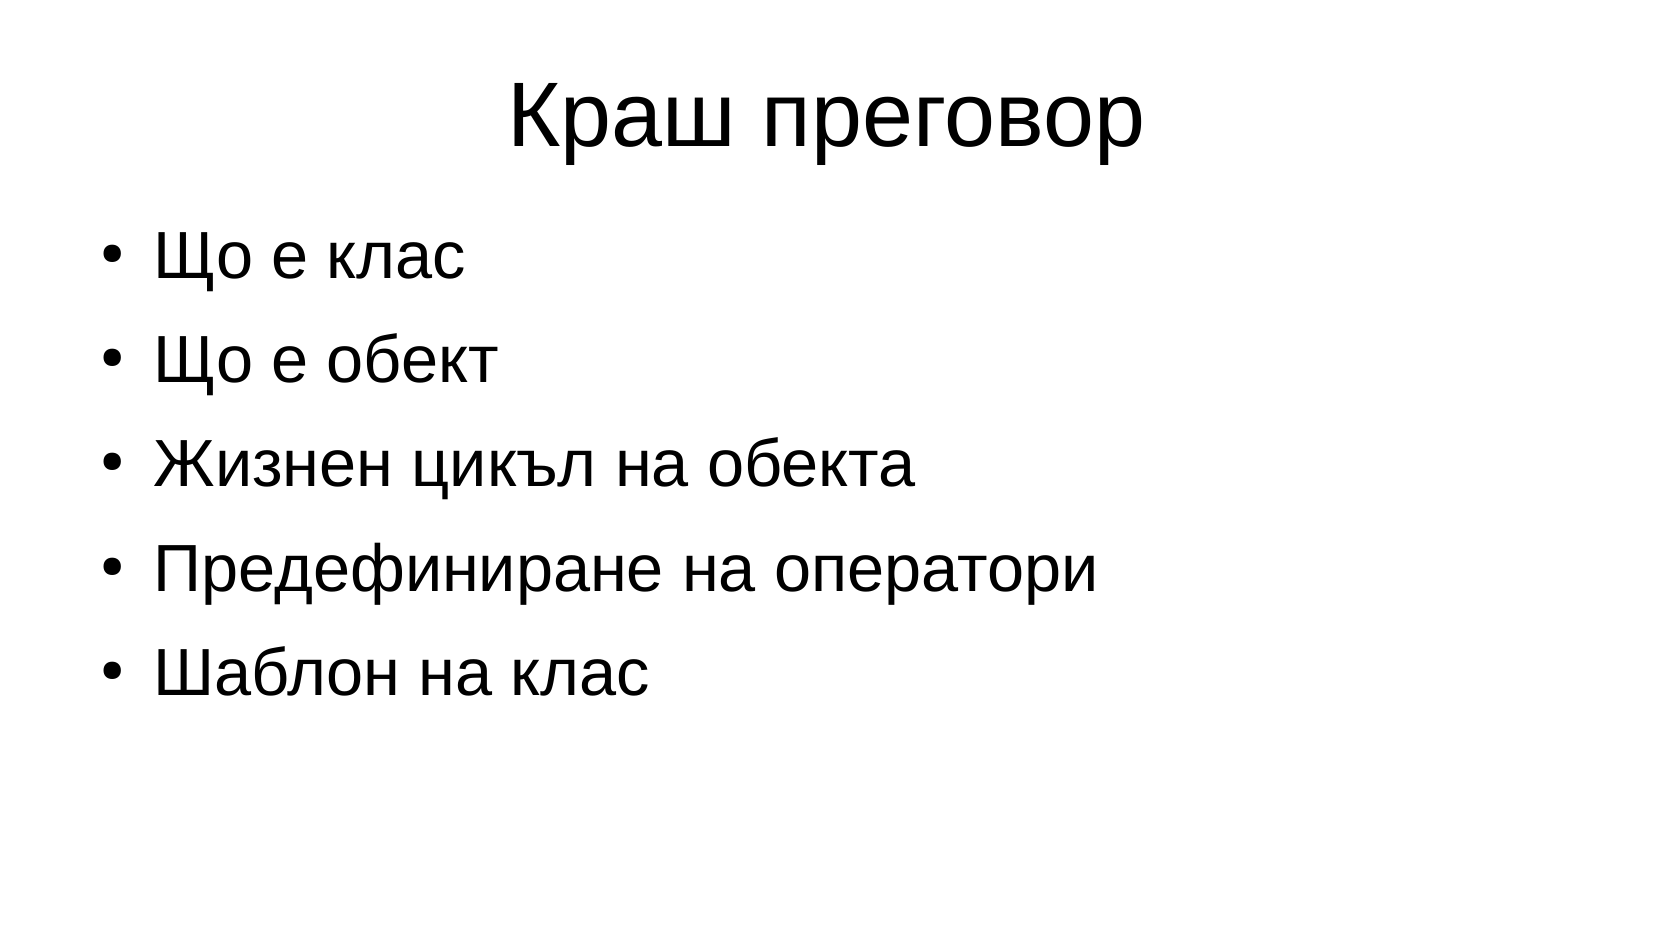

# Краш преговор
Що е клас
Що е обект
Жизнен цикъл на обекта
Предефиниране на оператори
Шаблон на клас